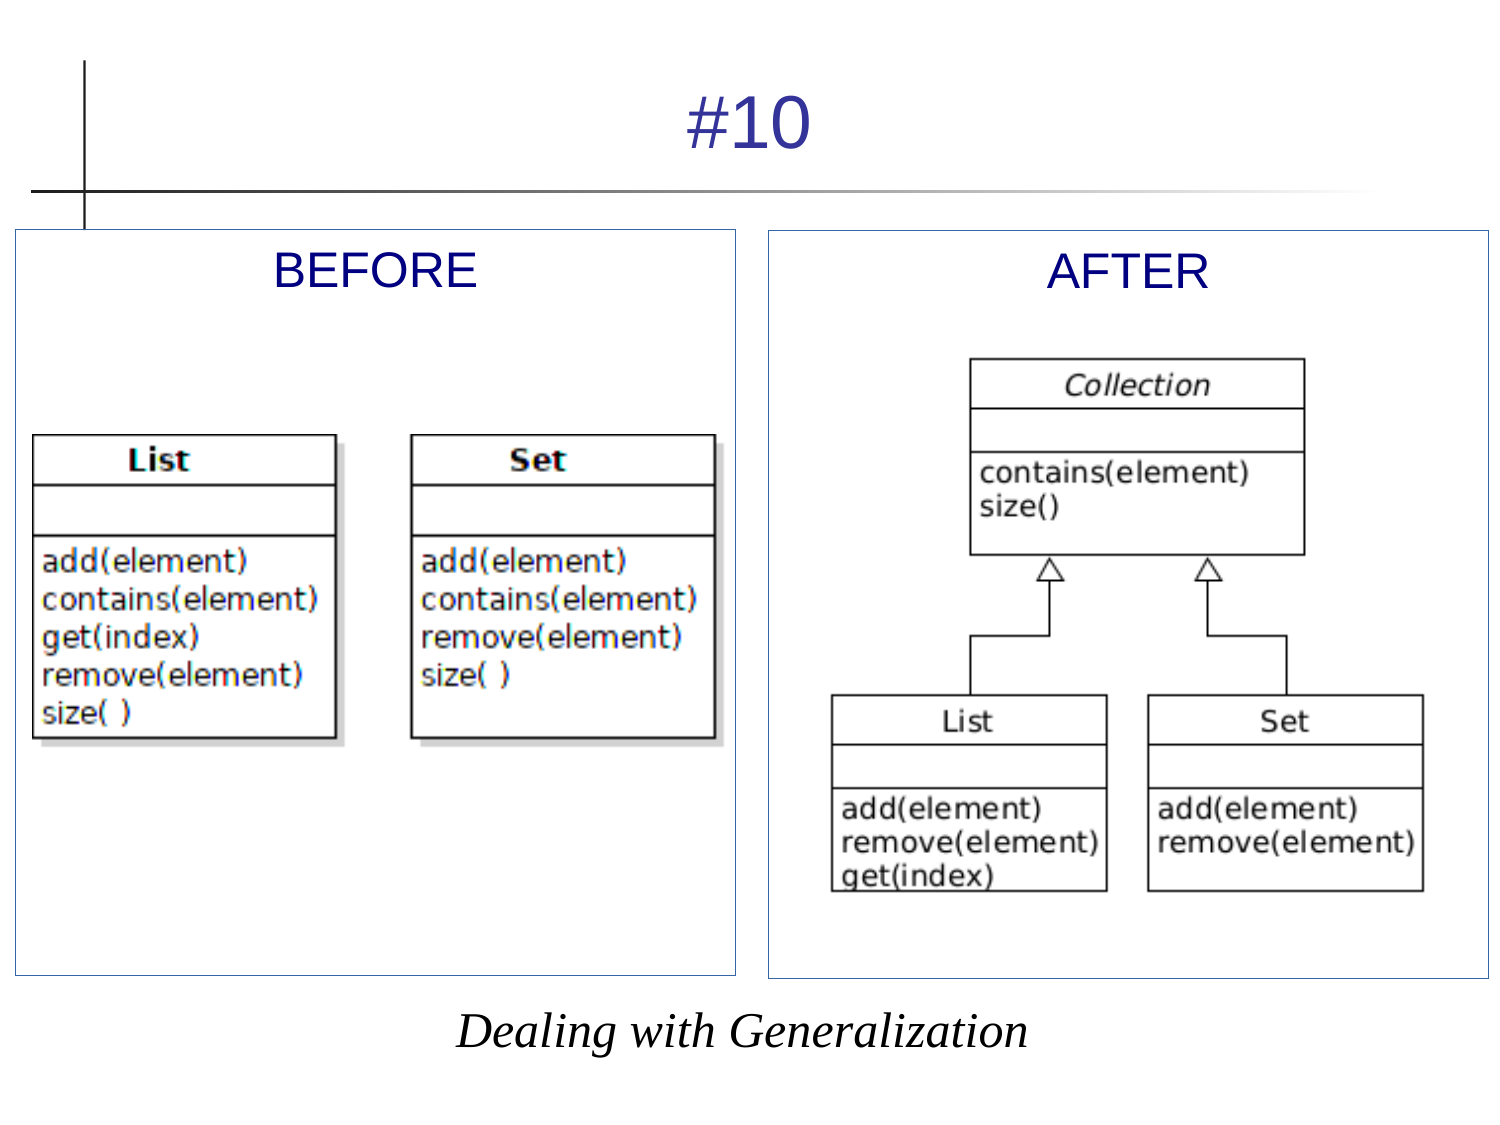

# #10
BEFORE
AFTER
Dealing with Generalization